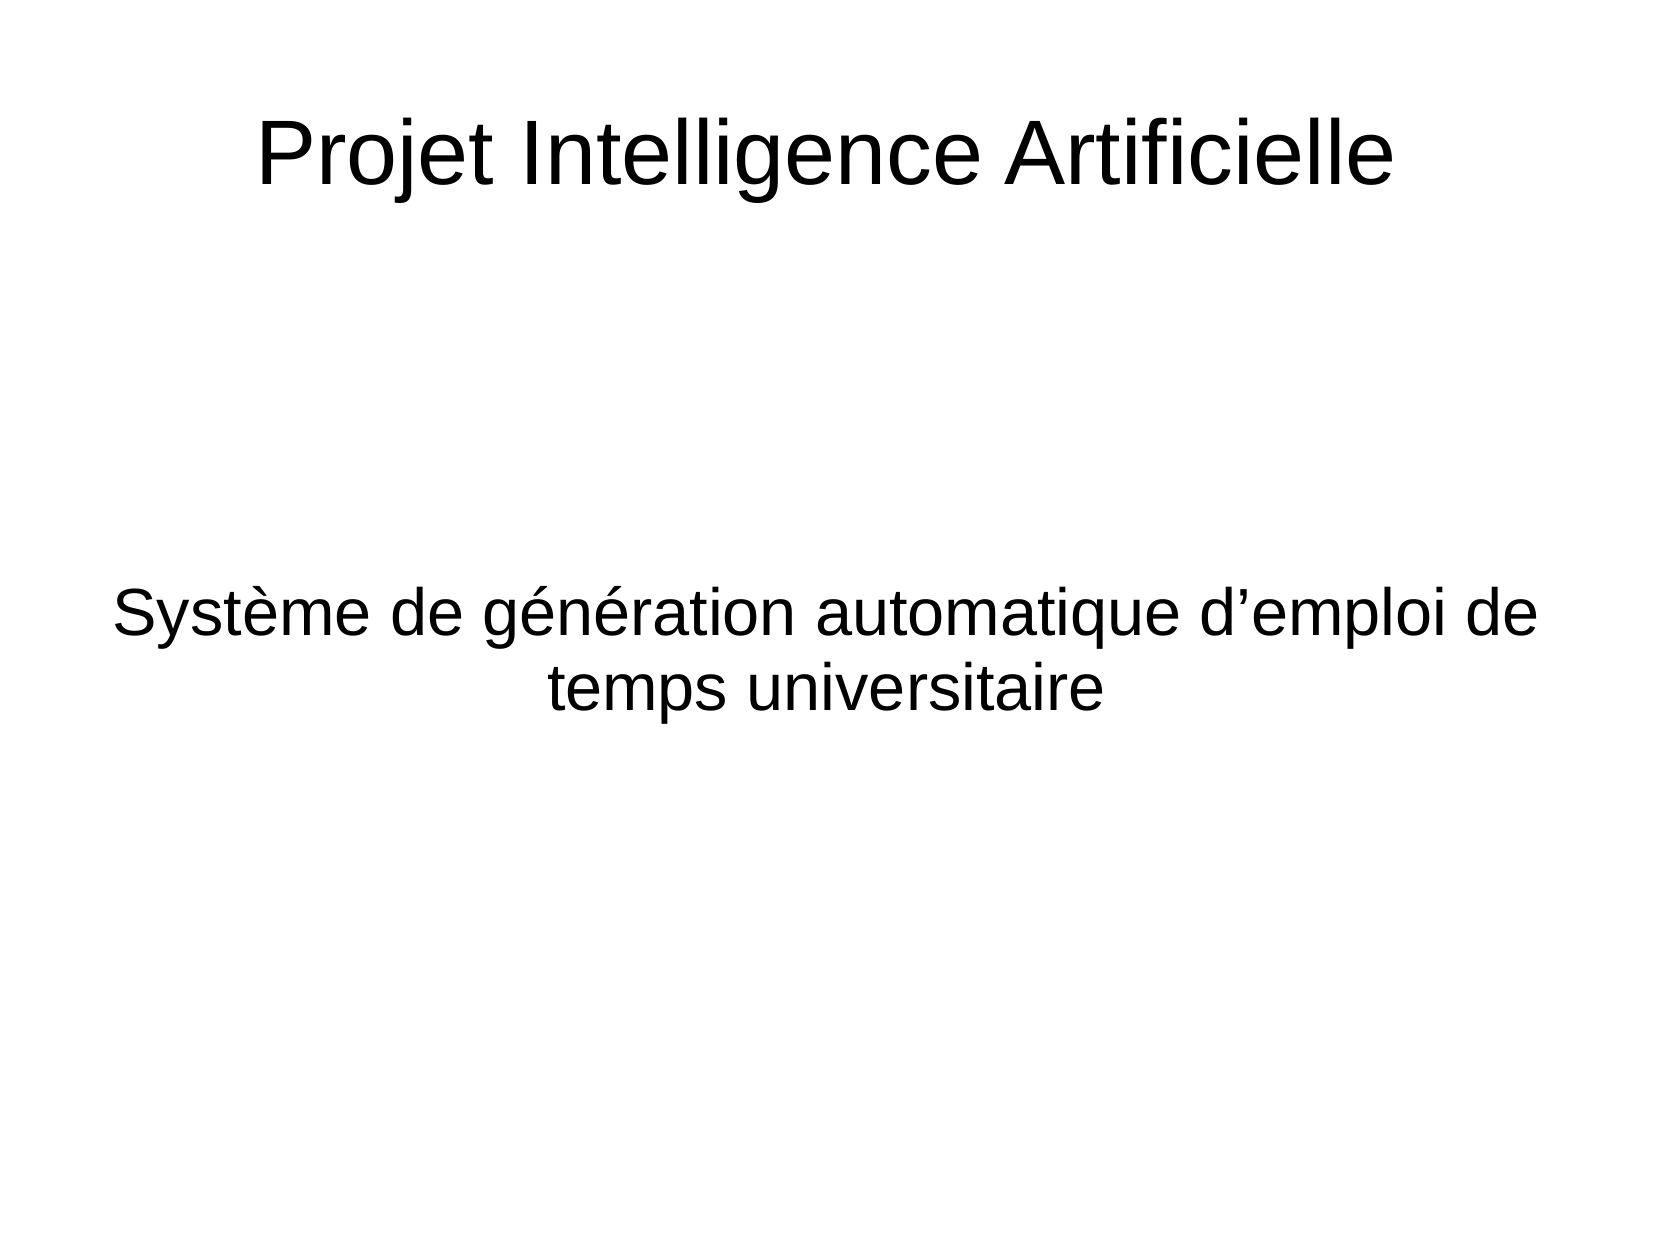

# Projet Intelligence Artificielle
Système de génération automatique d’emploi de temps universitaire